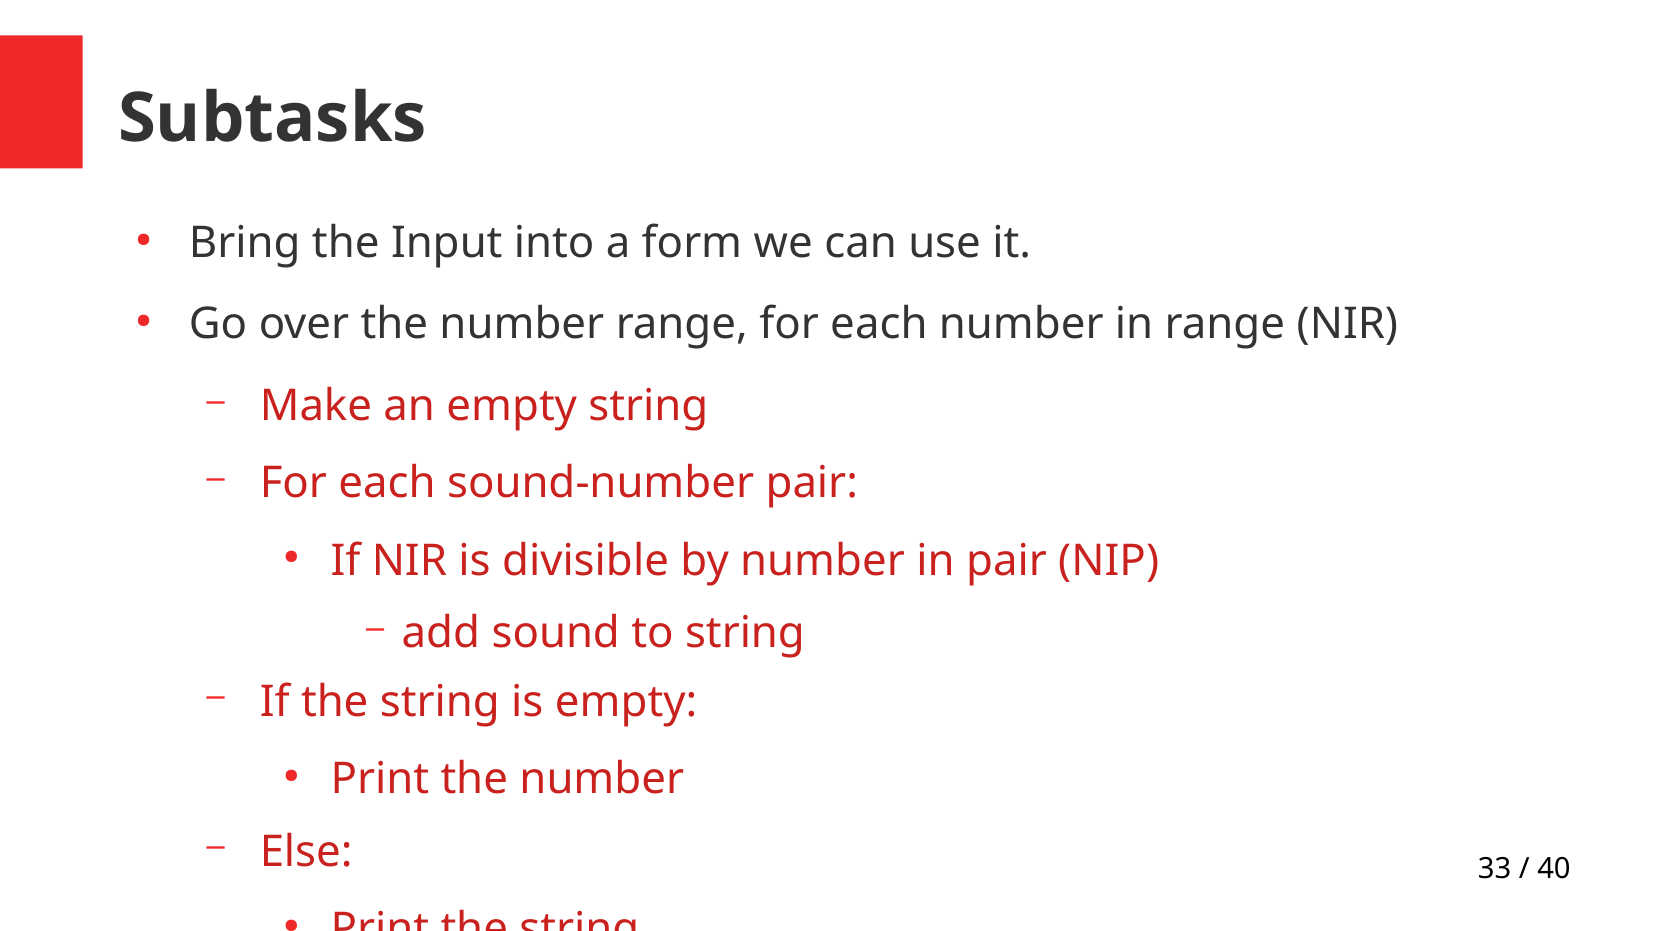

# Subtasks
Bring the Input into a form we can use it.
Go over the number range, for each number in range (NIR)
Make an empty string
For each sound-number pair:
If NIR is divisible by number in pair (NIP)
add sound to string
If the string is empty:
Print the number
Else:
Print the string
33